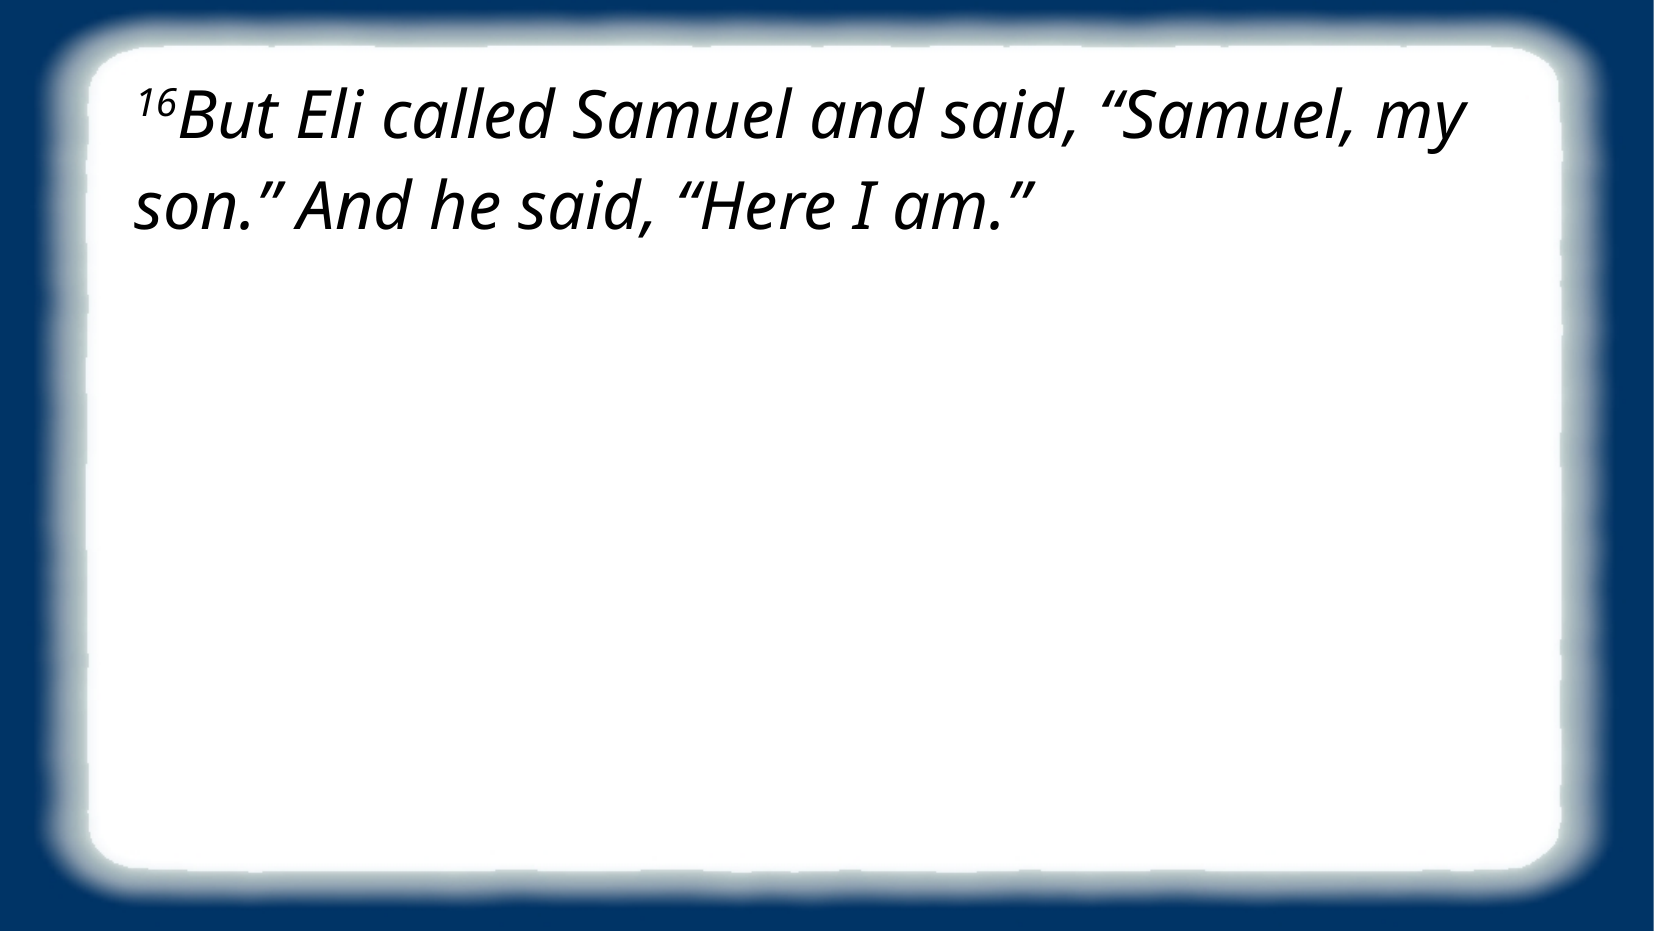

16But Eli called Samuel and said, “Samuel, my son.” And he said, “Here I am.”